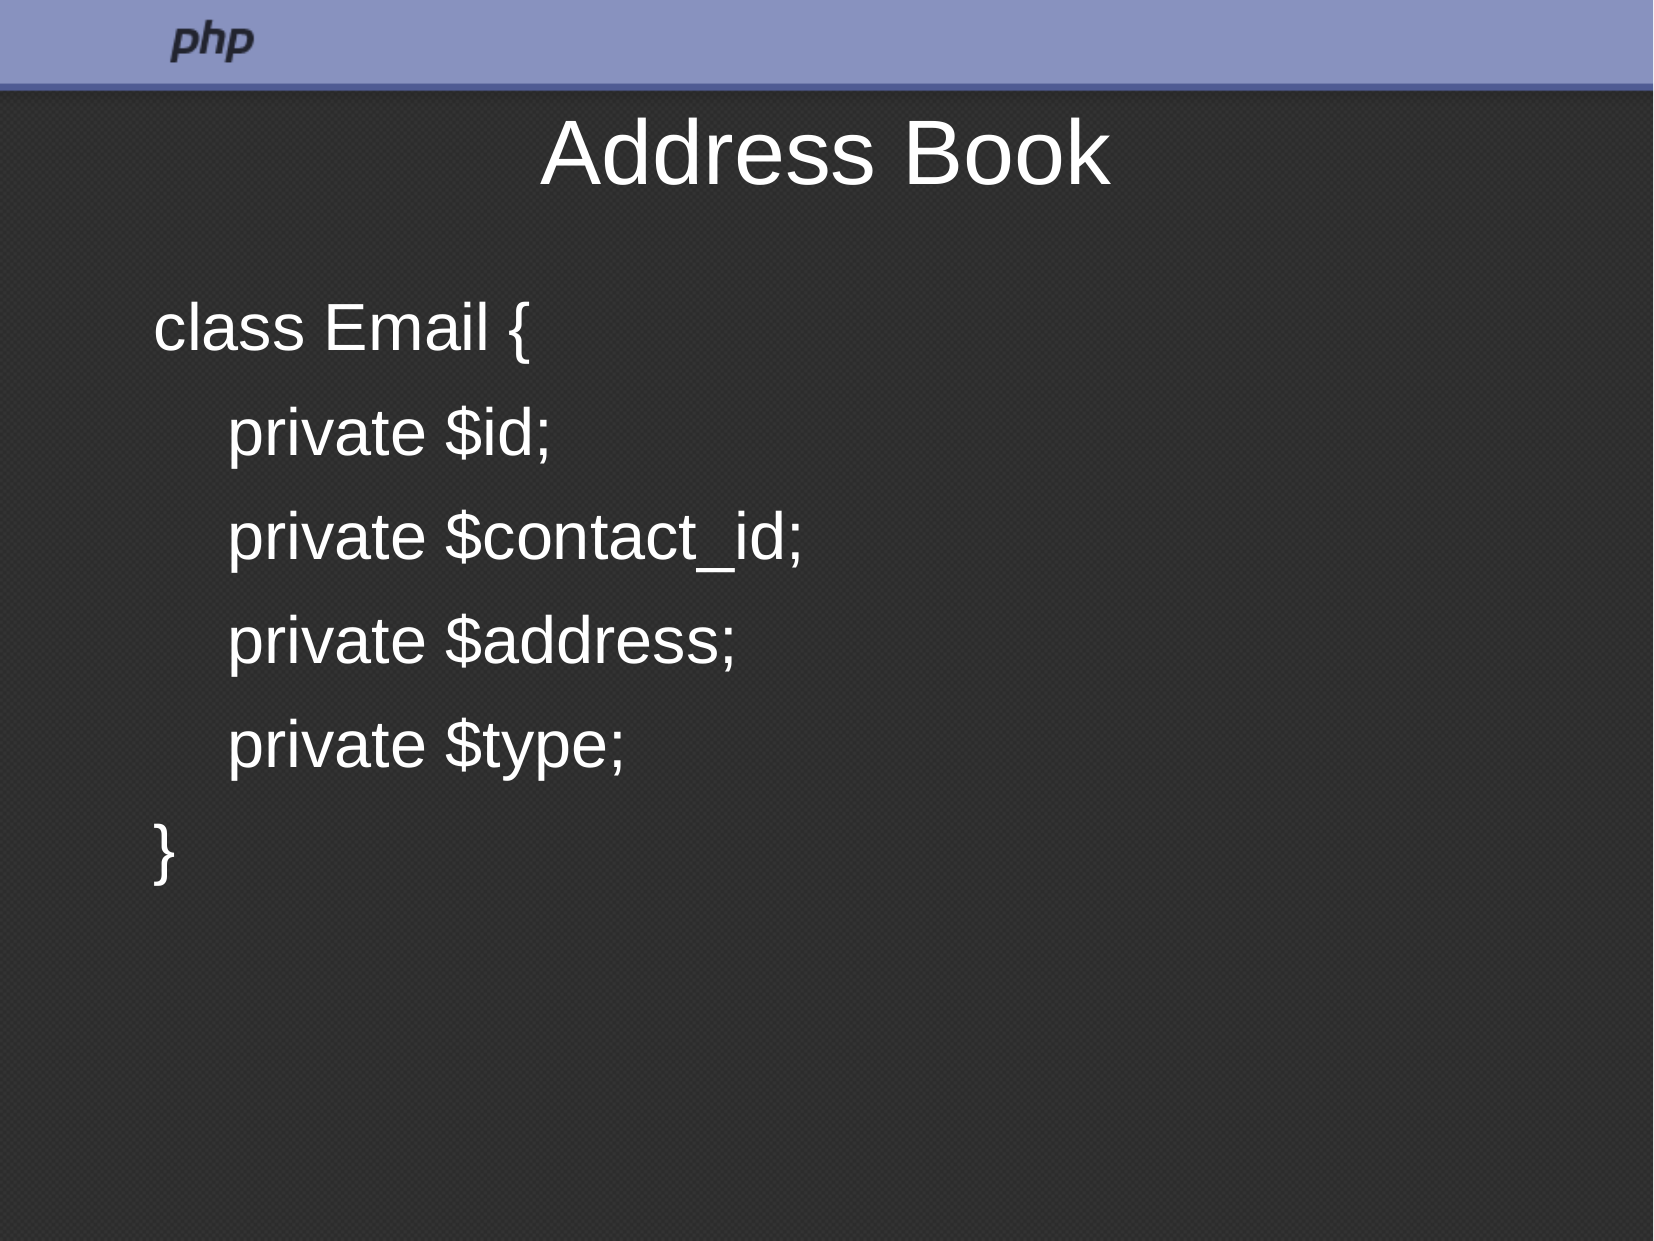

# Address Book
class Email {
 private $id;
 private $contact_id;
 private $address;
 private $type;
}